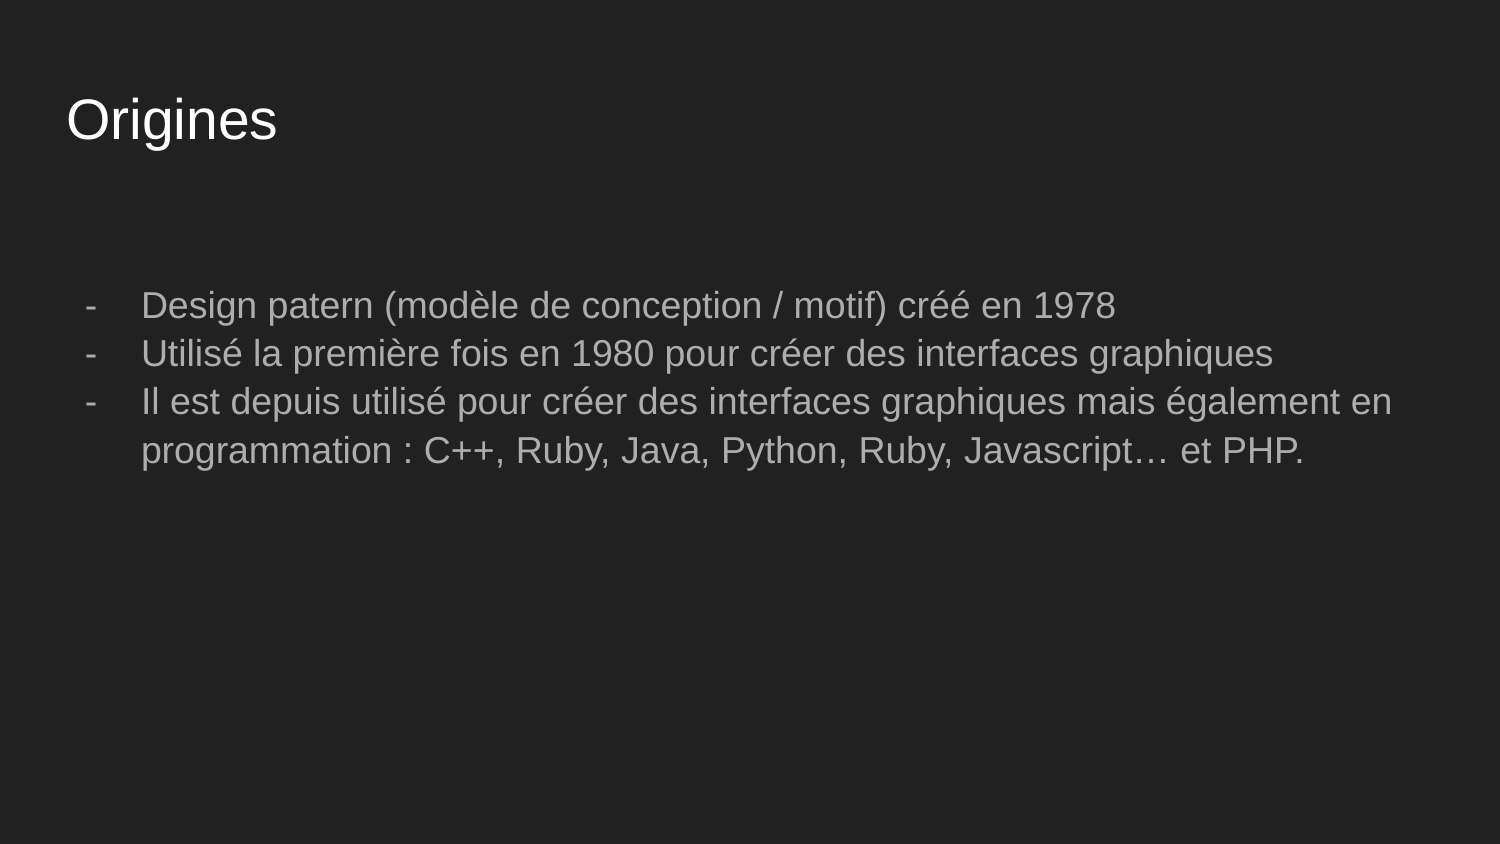

# Origines
Design patern (modèle de conception / motif) créé en 1978
Utilisé la première fois en 1980 pour créer des interfaces graphiques
Il est depuis utilisé pour créer des interfaces graphiques mais également en programmation : C++, Ruby, Java, Python, Ruby, Javascript… et PHP.